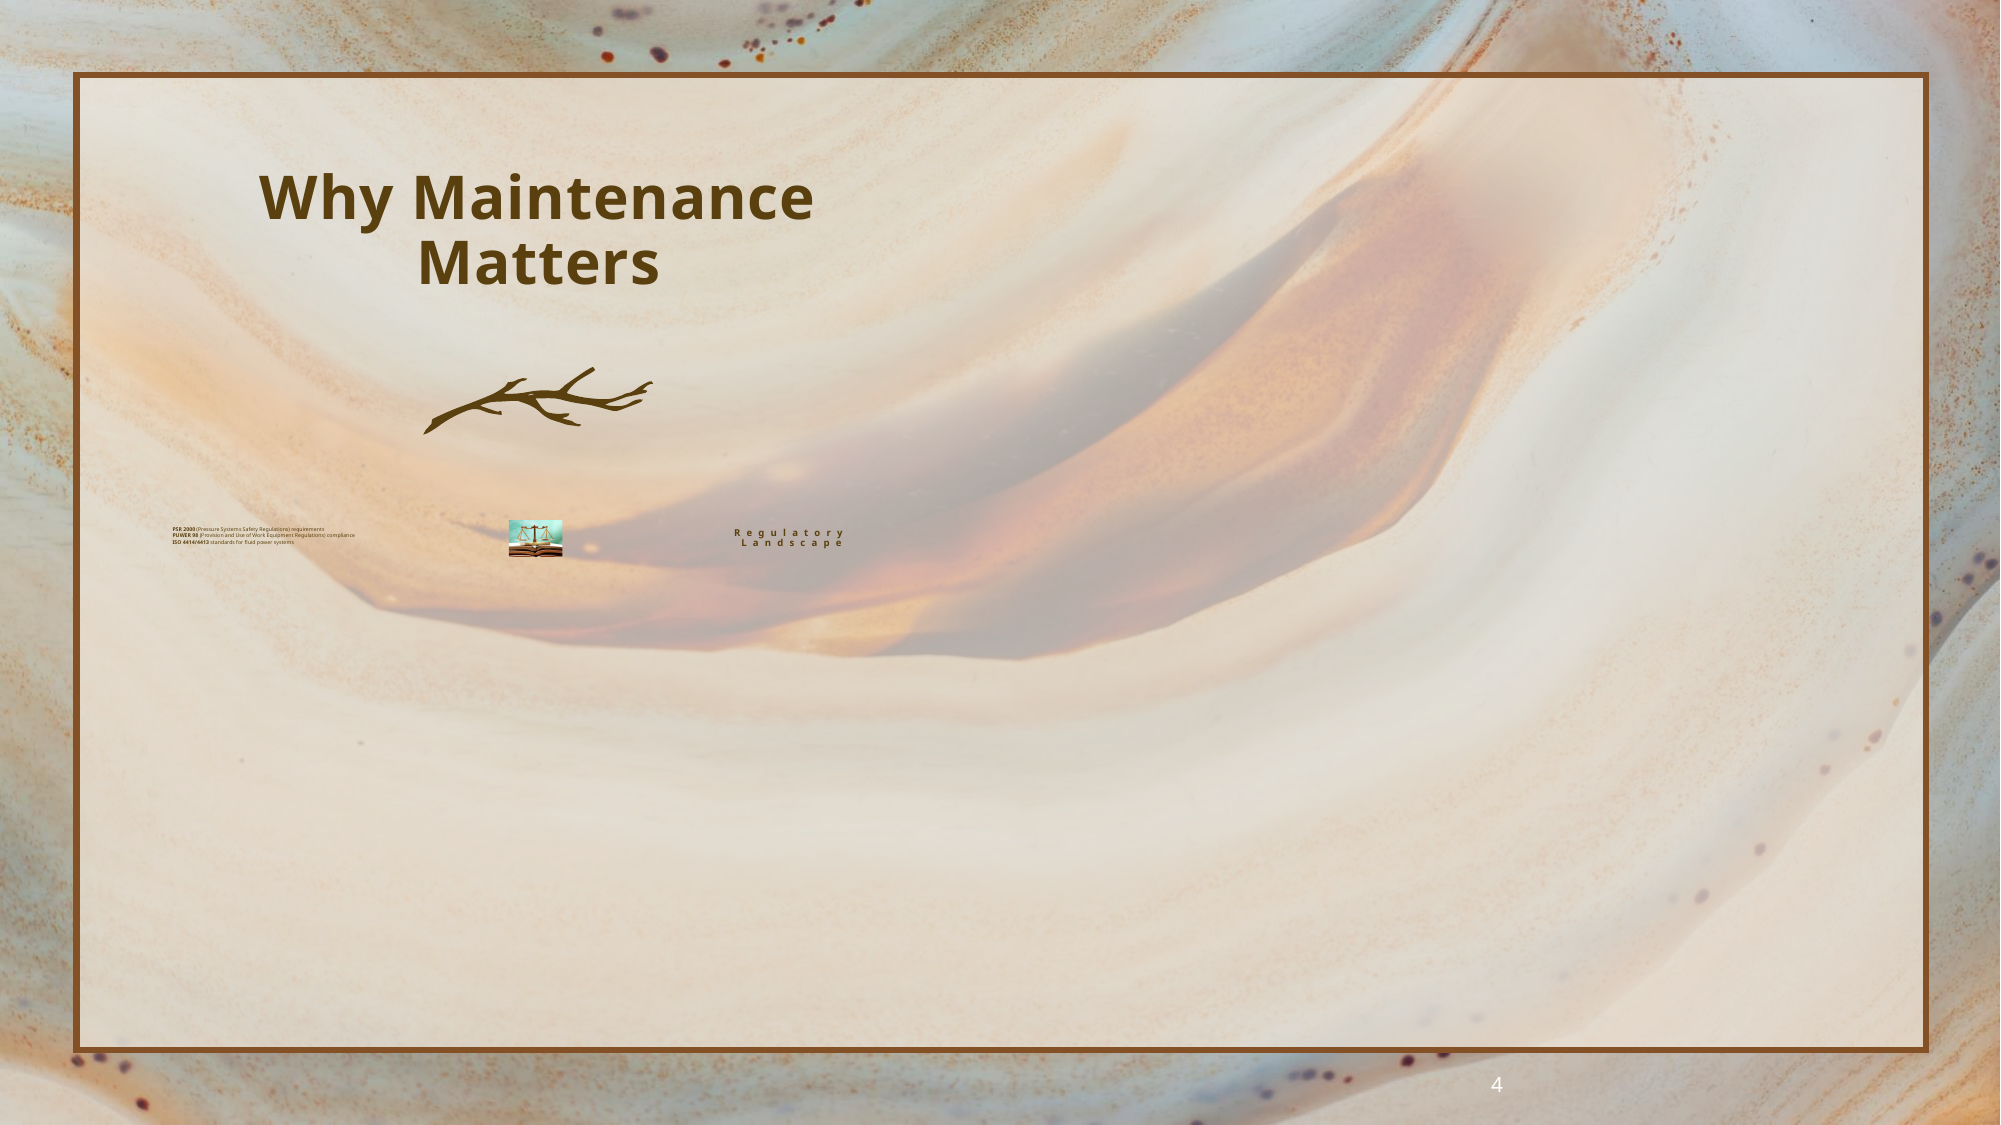

# Why Maintenance Matters
PSR 2000 (Pressure Systems Safety Regulations) requirements
PUWER 98 (Provision and Use of Work Equipment Regulations) compliance
ISO 4414/4413 standards for fluid power systems
Regulatory Landscape